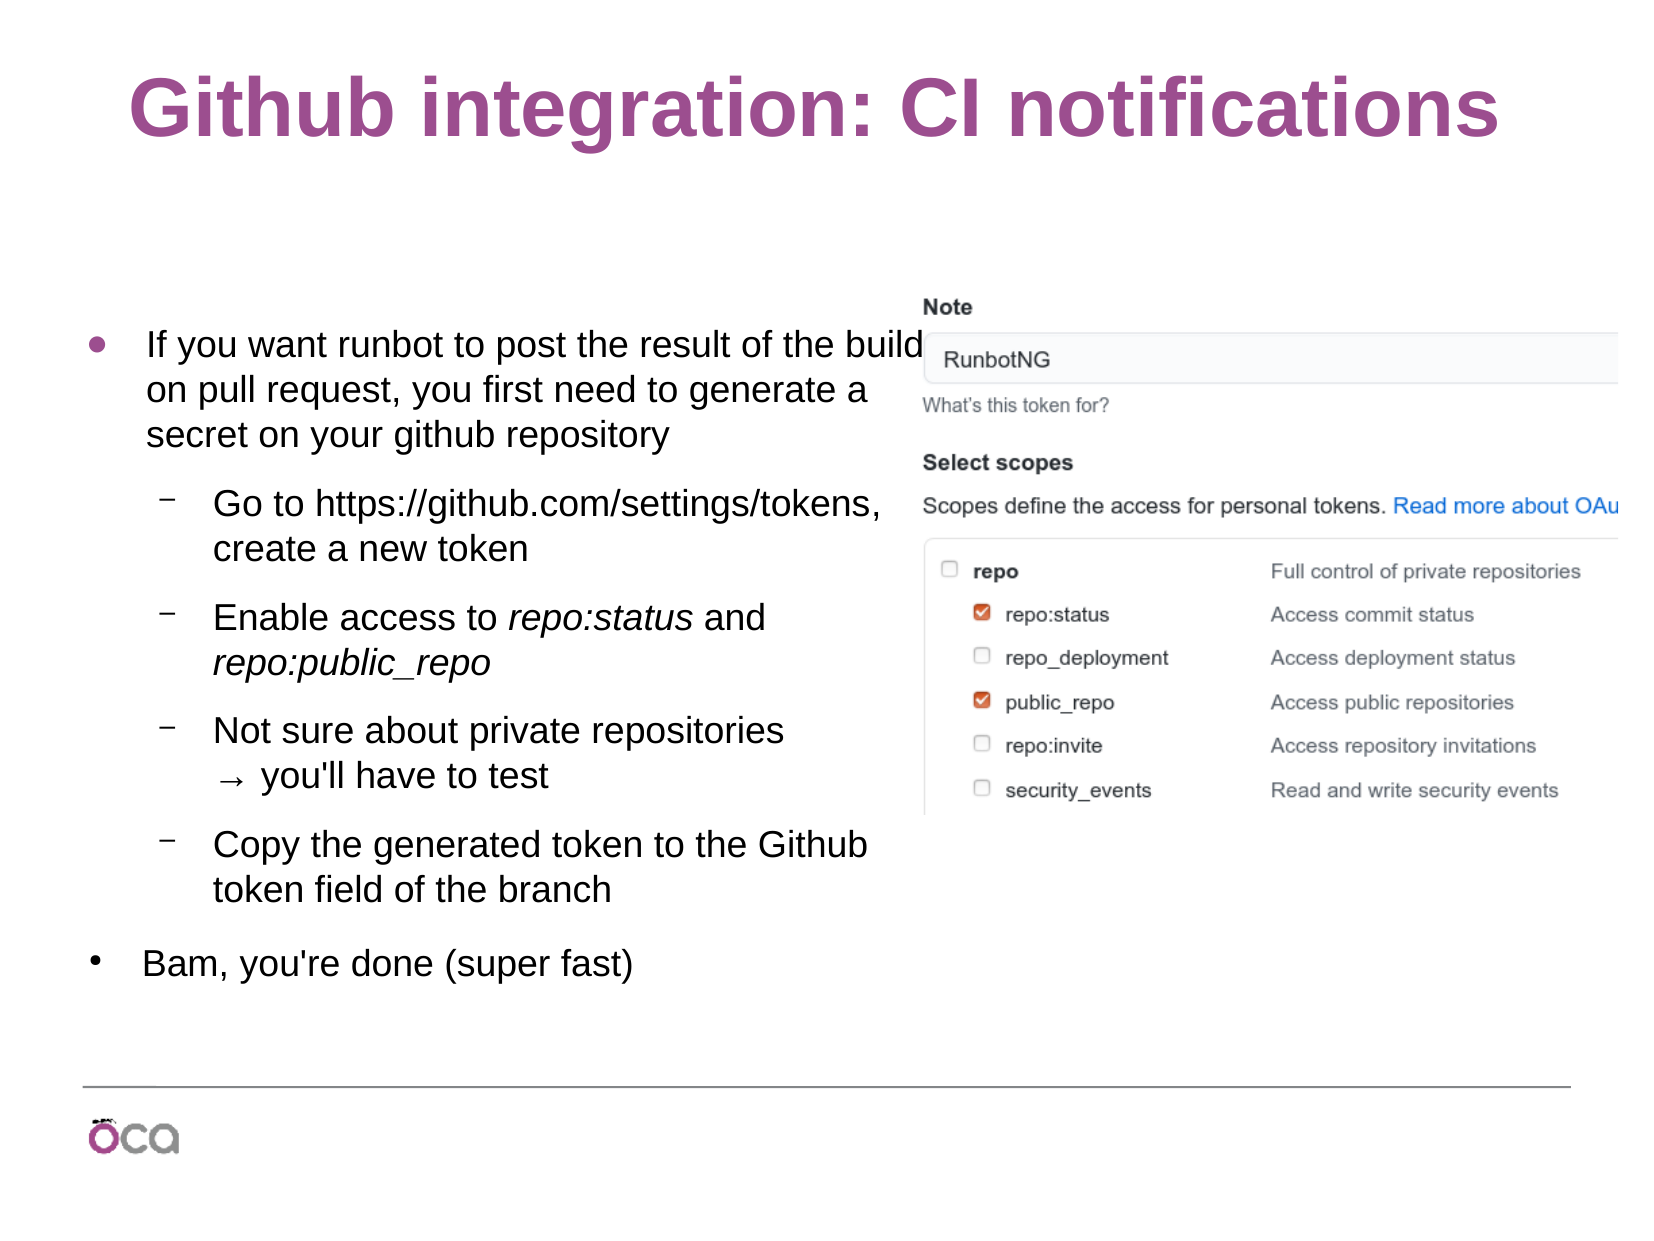

# Github integration: CI notifications
If you want runbot to post the result of the build on pull request, you first need to generate a secret on your github repository
Go to https://github.com/settings/tokens, create a new token
Enable access to repo:status and repo:public_repo
Not sure about private repositories
→ you'll have to test
Copy the generated token to the Github token field of the branch
Bam, you're done (super fast)